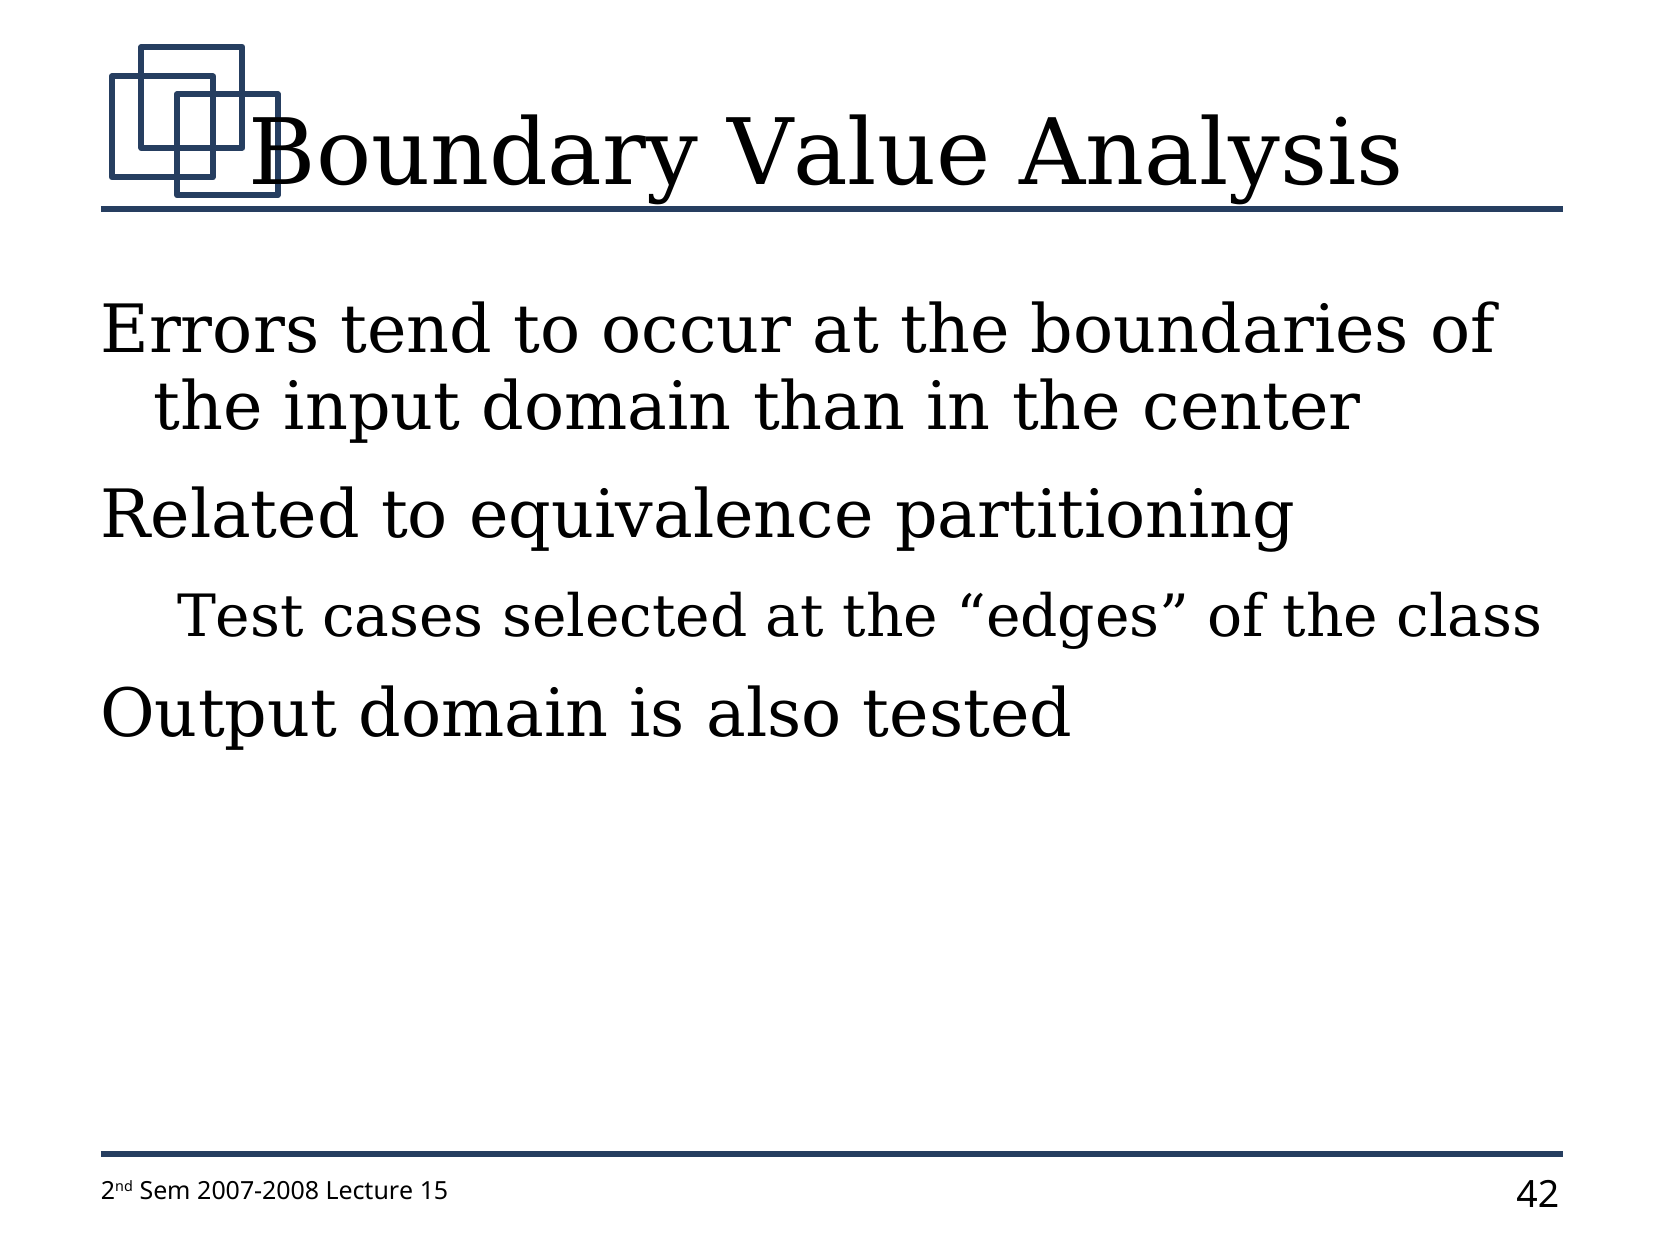

# Boundary Value Analysis
Errors tend to occur at the boundaries of the input domain than in the center
Related to equivalence partitioning
Test cases selected at the “edges” of the class
Output domain is also tested